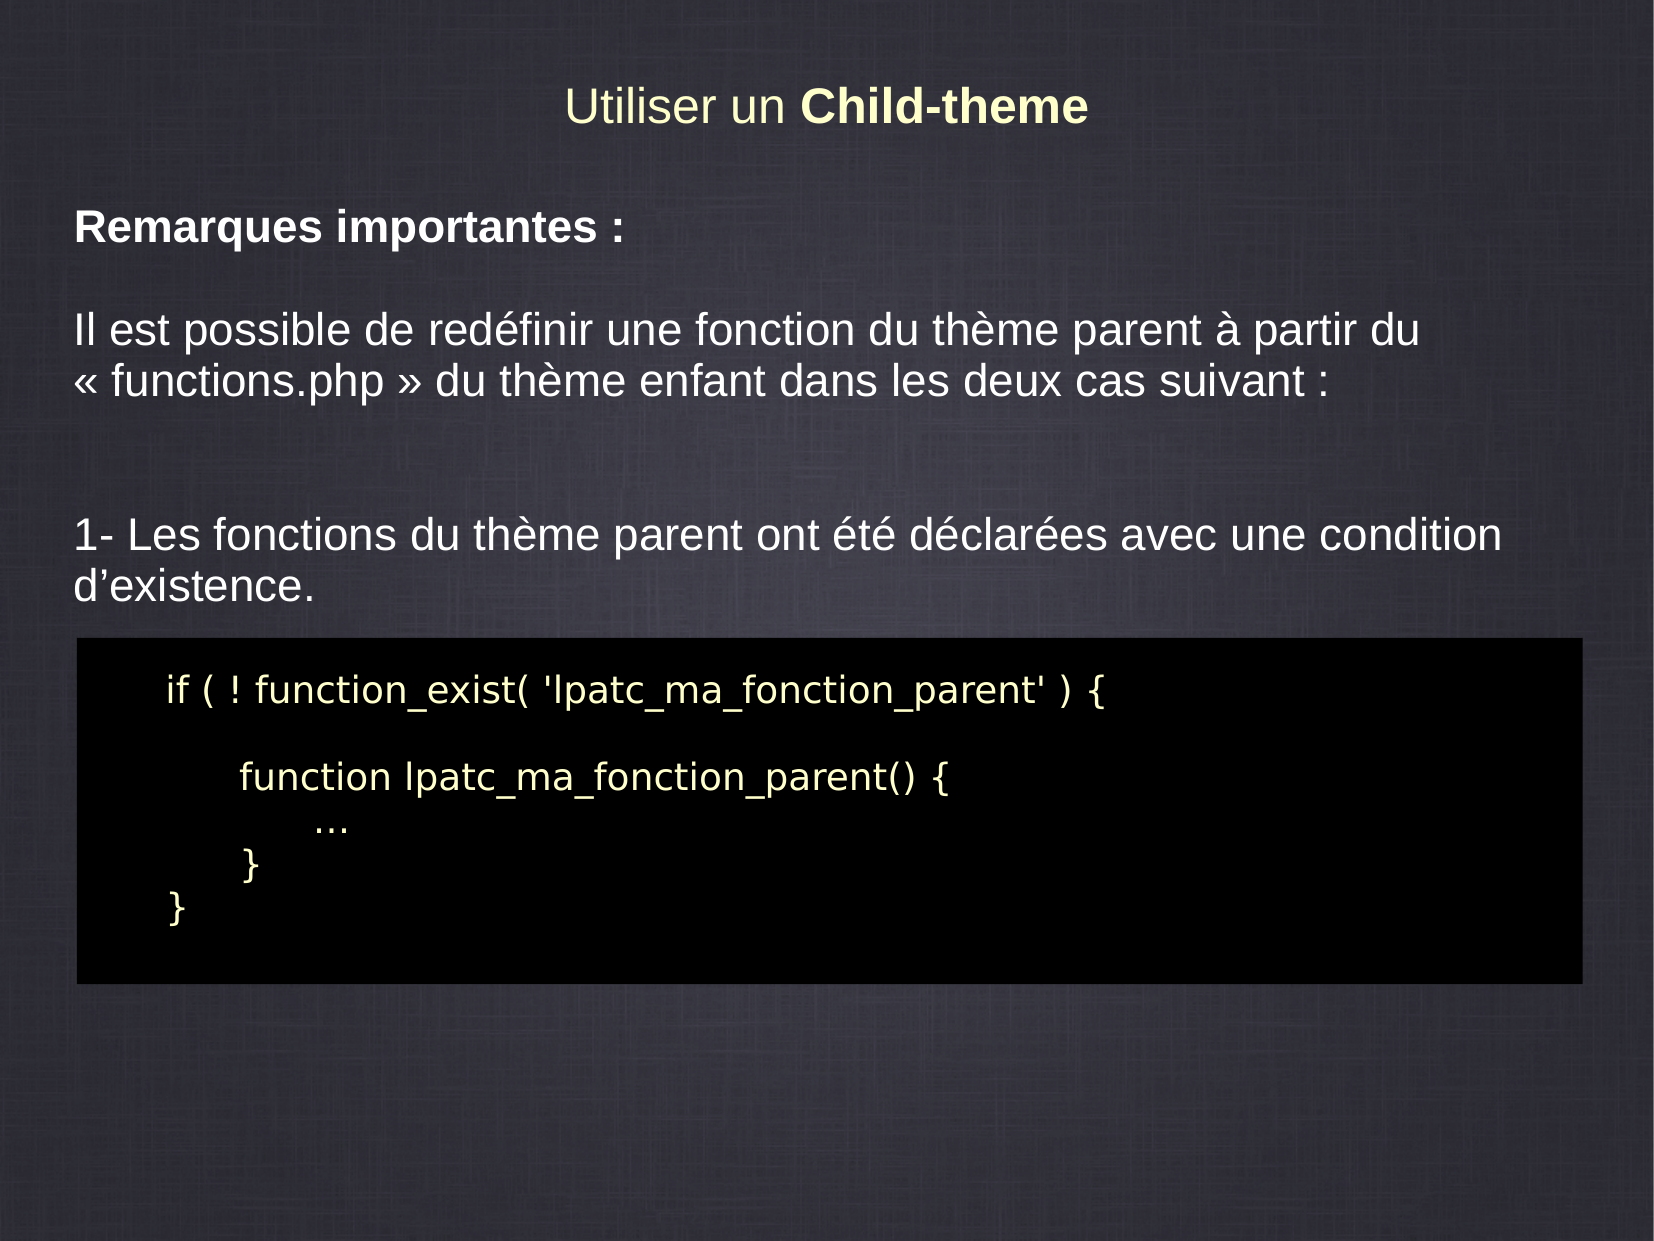

Utiliser un Child-theme
Remarques importantes :
Il est possible de redéfinir une fonction du thème parent à partir du « functions.php » du thème enfant dans les deux cas suivant :
1- Les fonctions du thème parent ont été déclarées avec une condition d’existence.
	if ( ! function_exist( 'lpatc_ma_fonction_parent' ) {
		function lpatc_ma_fonction_parent() {
			…
		}
	}